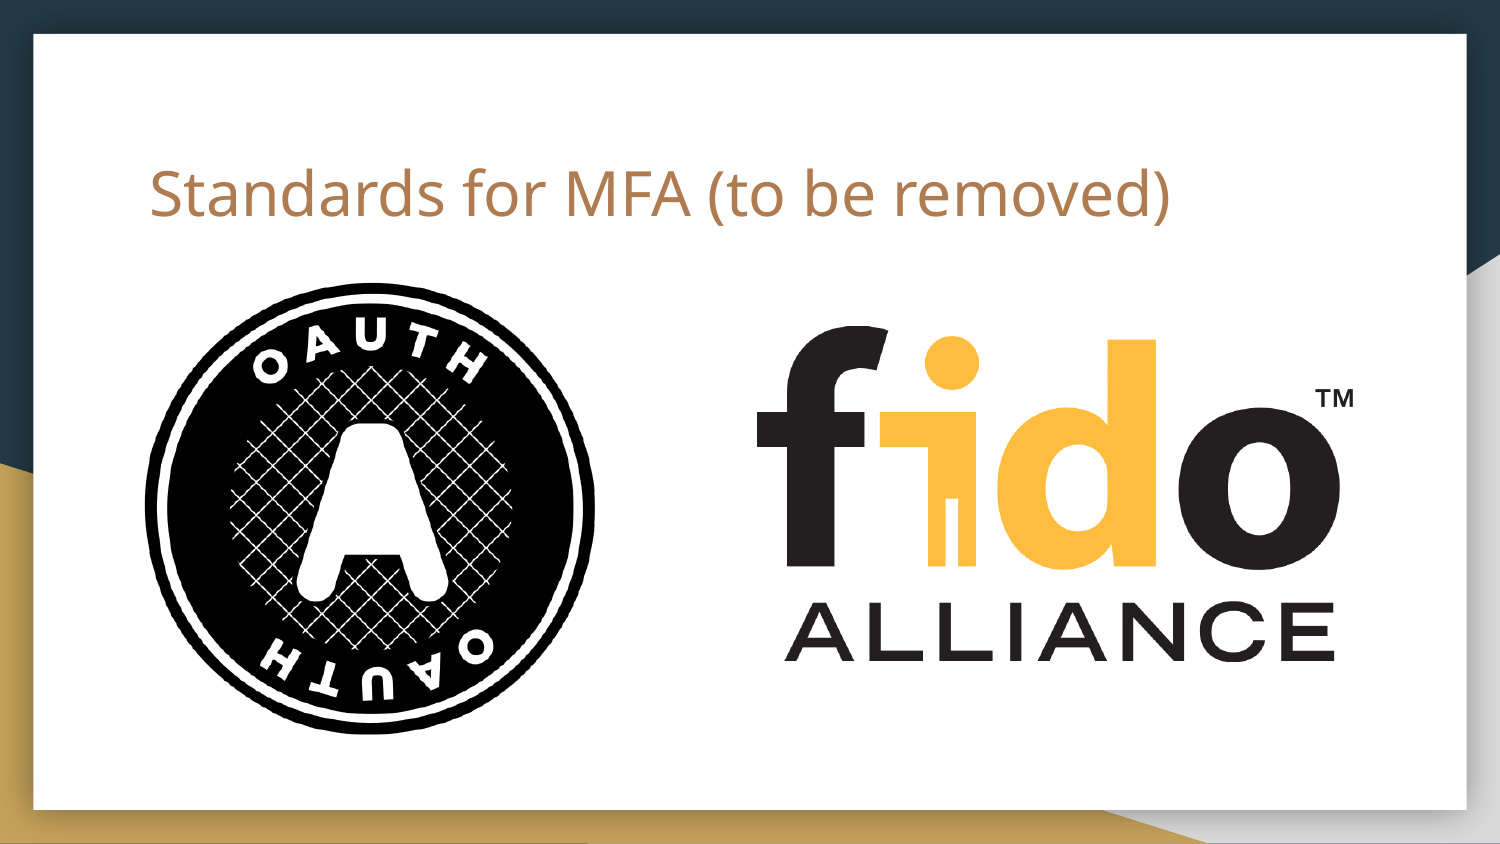

# Standards for MFA (to be removed)